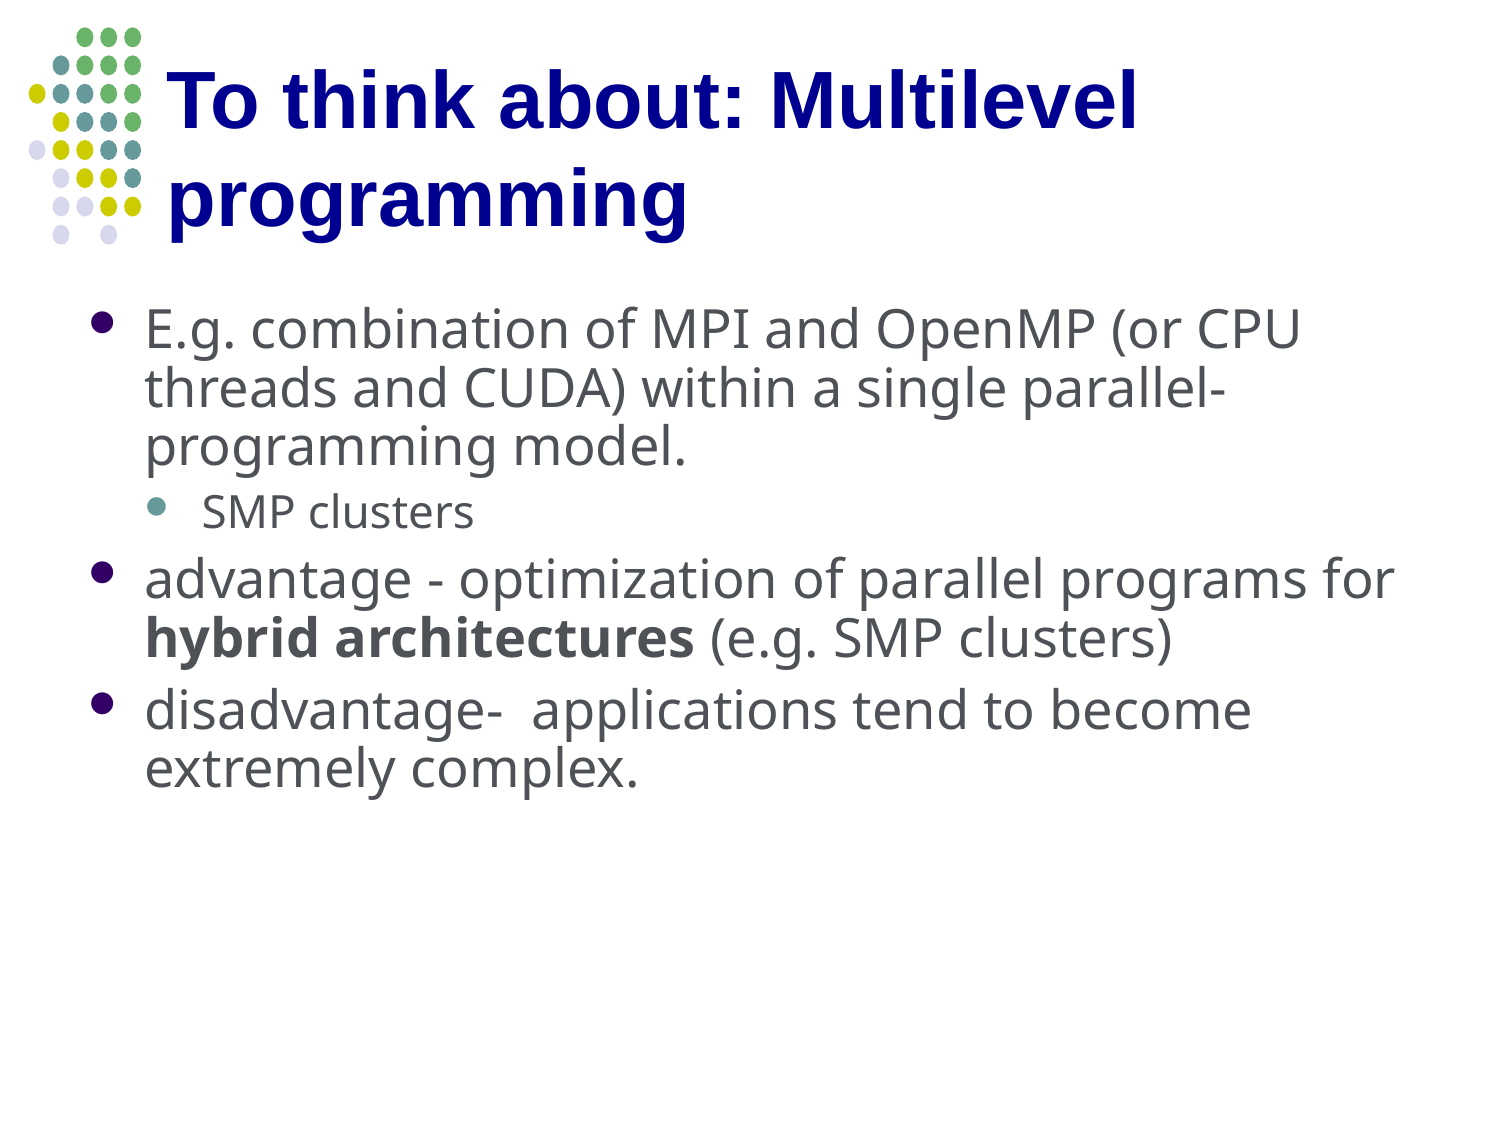

# To think about: Multilevel programming
E.g. combination of MPI and OpenMP (or CPU threads and CUDA) within a single parallel-programming model.
SMP clusters
advantage - optimization of parallel programs for hybrid architectures (e.g. SMP clusters)
disadvantage- applications tend to become extremely complex.